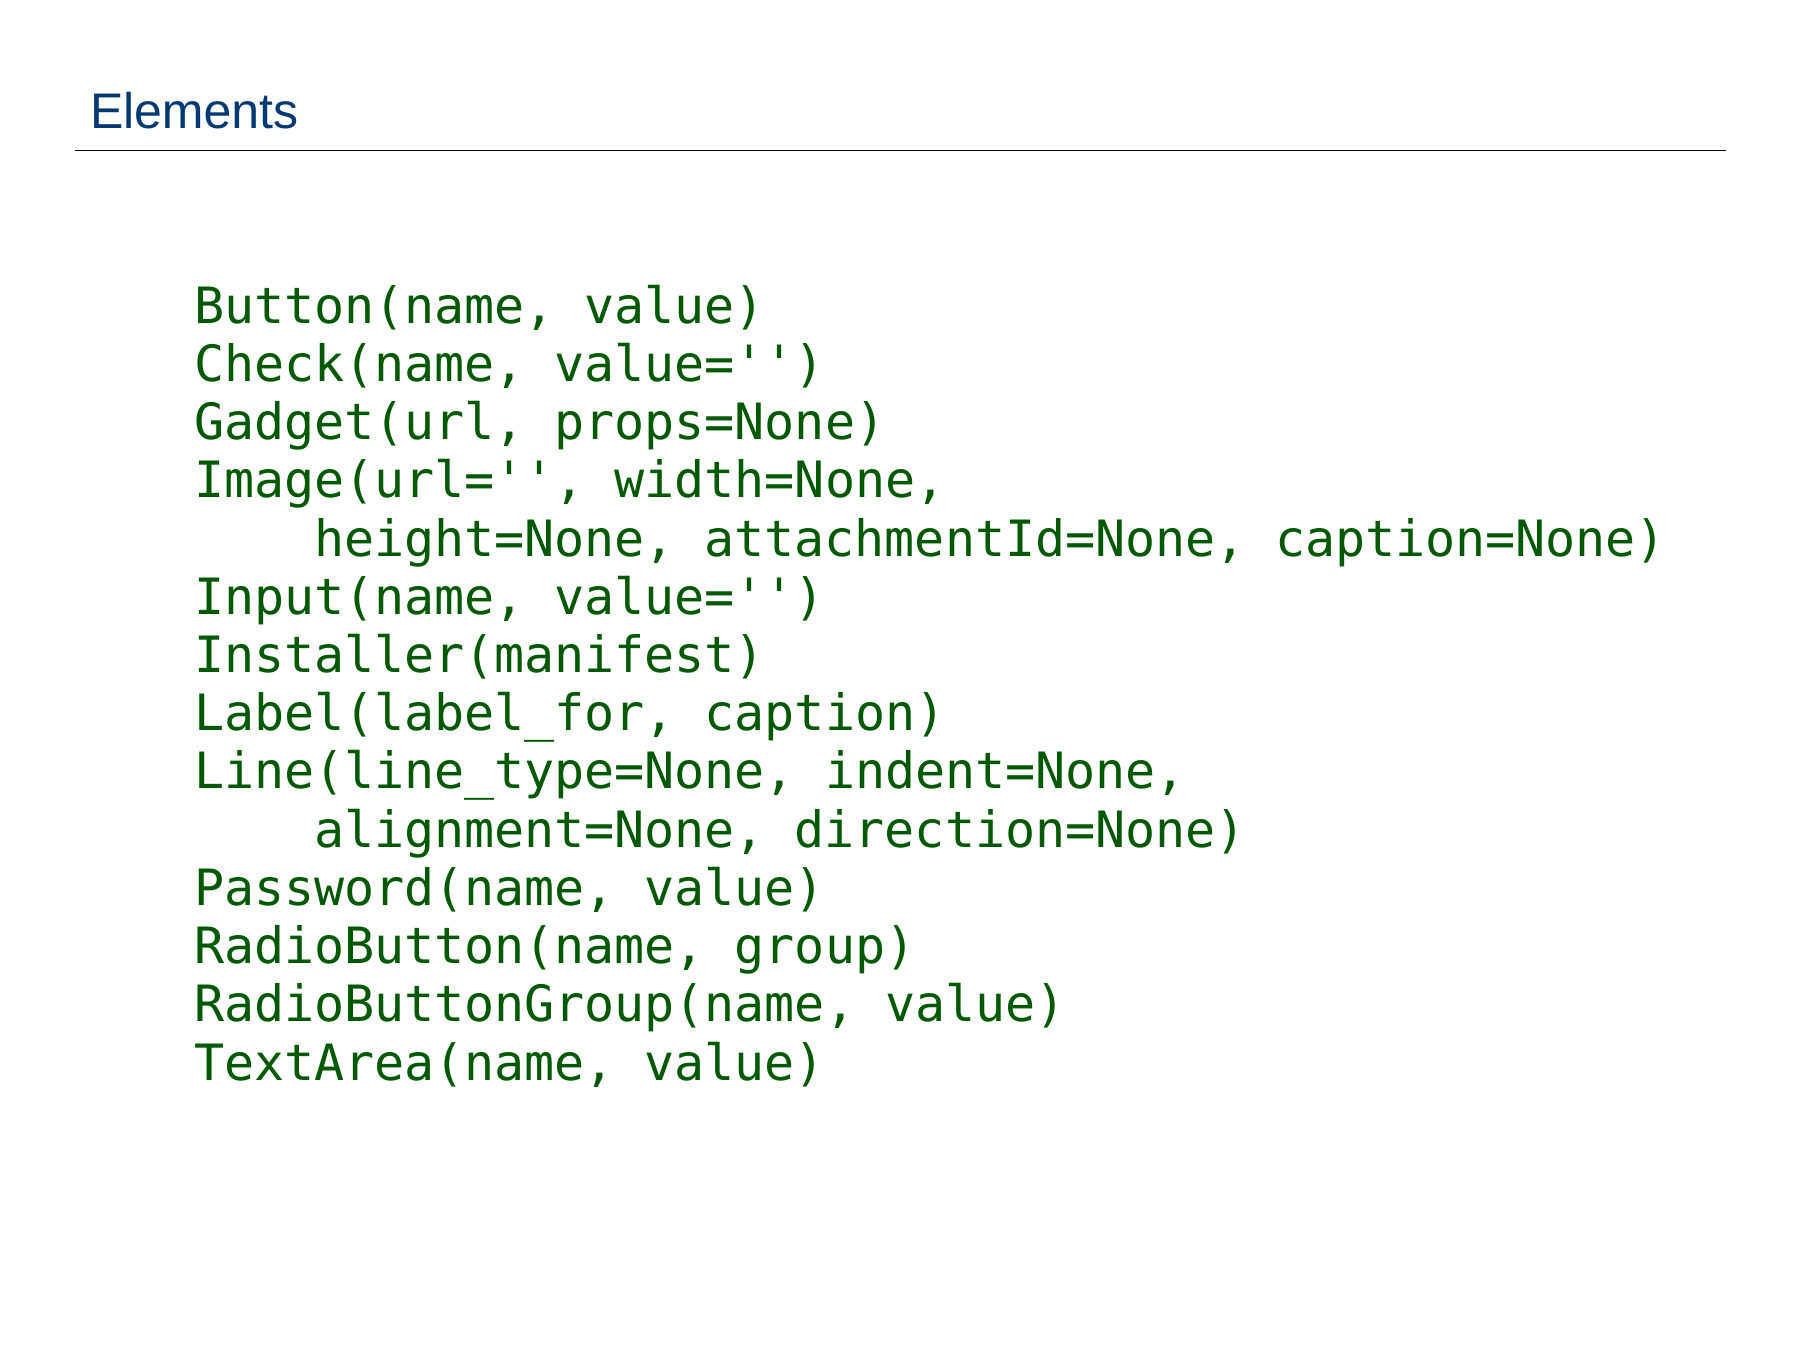

# Elements
Button(name, value)
Check(name, value='')
Gadget(url, props=None)
Image(url='', width=None,
 height=None, attachmentId=None, caption=None)
Input(name, value='')
Installer(manifest)
Label(label_for, caption)
Line(line_type=None, indent=None,
 alignment=None, direction=None)
Password(name, value)
RadioButton(name, group)
RadioButtonGroup(name, value)
TextArea(name, value)